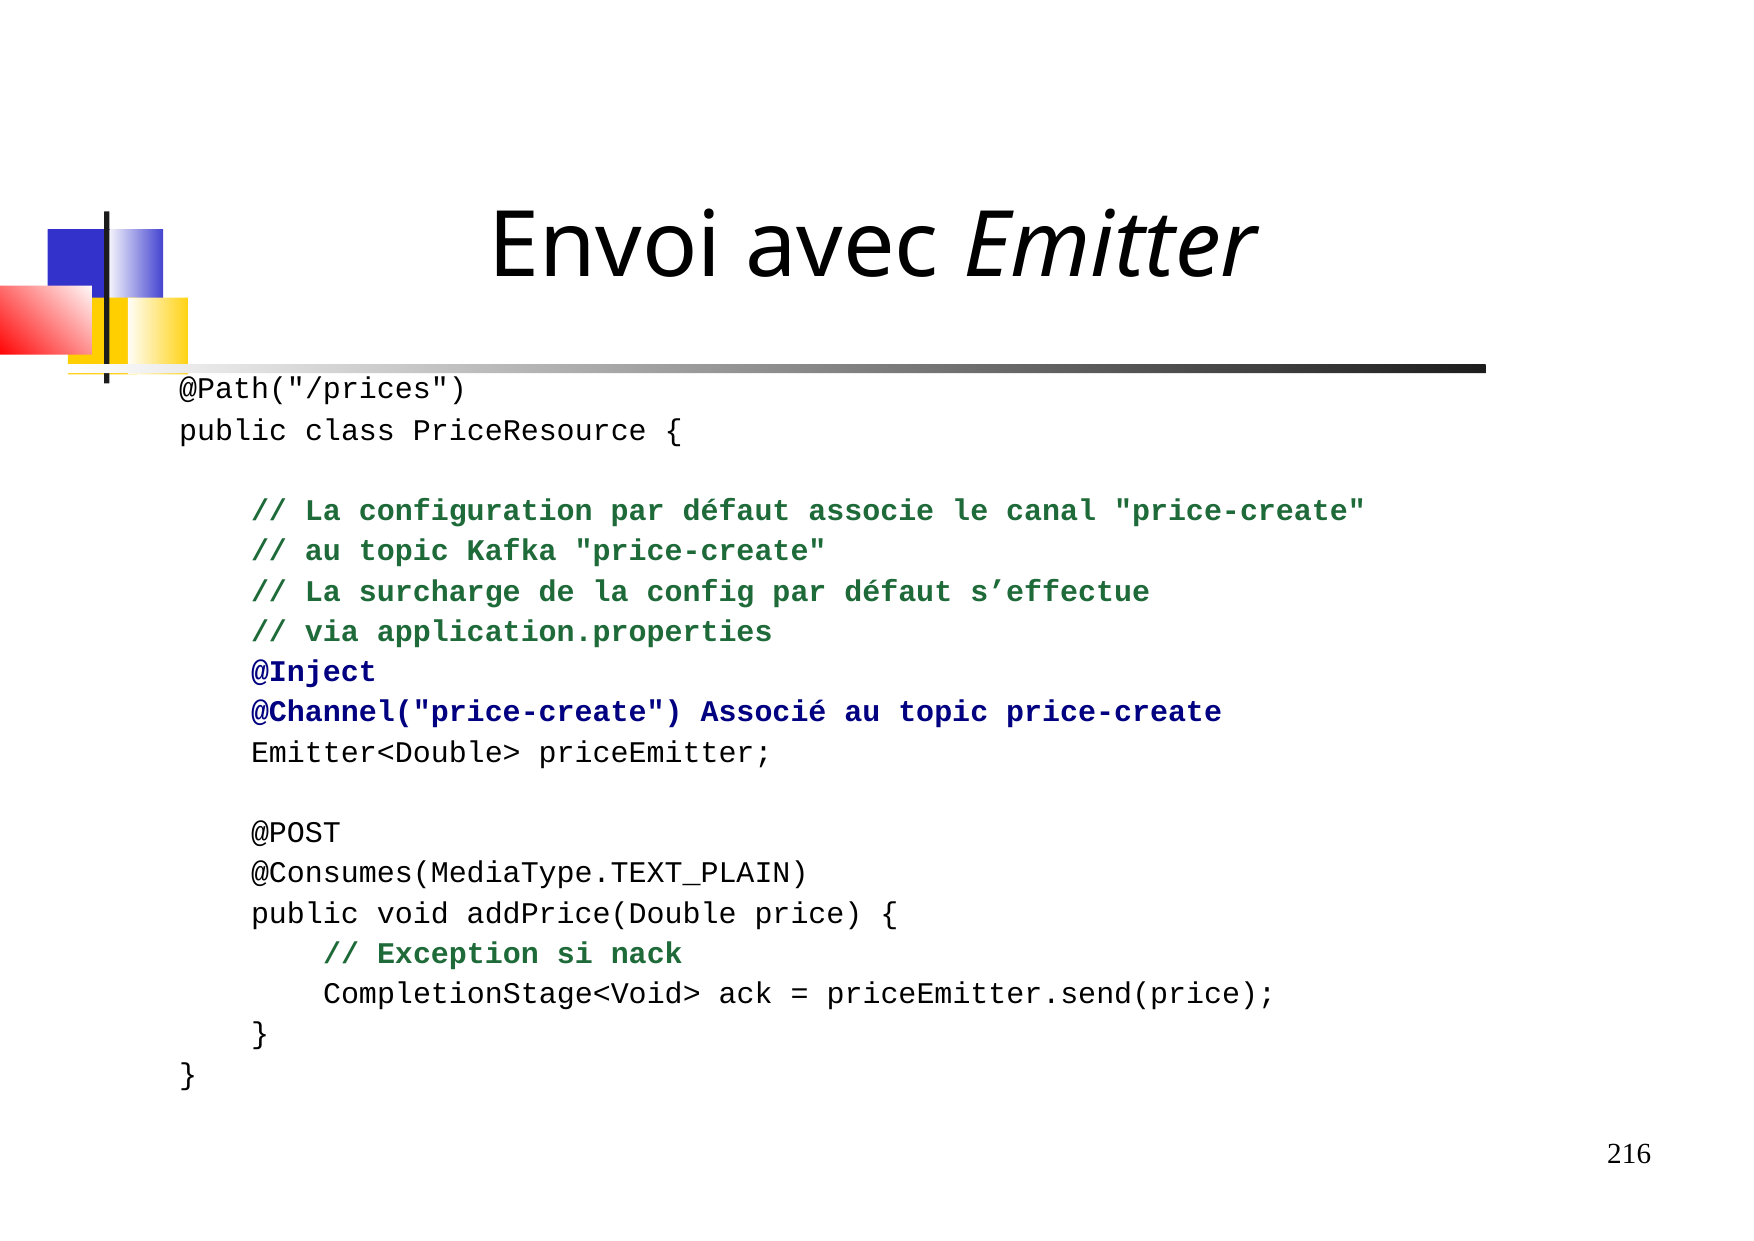

# Envoi avec Emitter
@Path("/prices")
public class PriceResource {
 // La configuration par défaut associe le canal "price-create"
 // au topic Kafka "price-create"
 // La surcharge de la config par défaut s’effectue
 // via application.properties
 @Inject
 @Channel("price-create") Associé au topic price-create
 Emitter<Double> priceEmitter;
 @POST
 @Consumes(MediaType.TEXT_PLAIN)
 public void addPrice(Double price) {
 // Exception si nack
 CompletionStage<Void> ack = priceEmitter.send(price);
 }
}